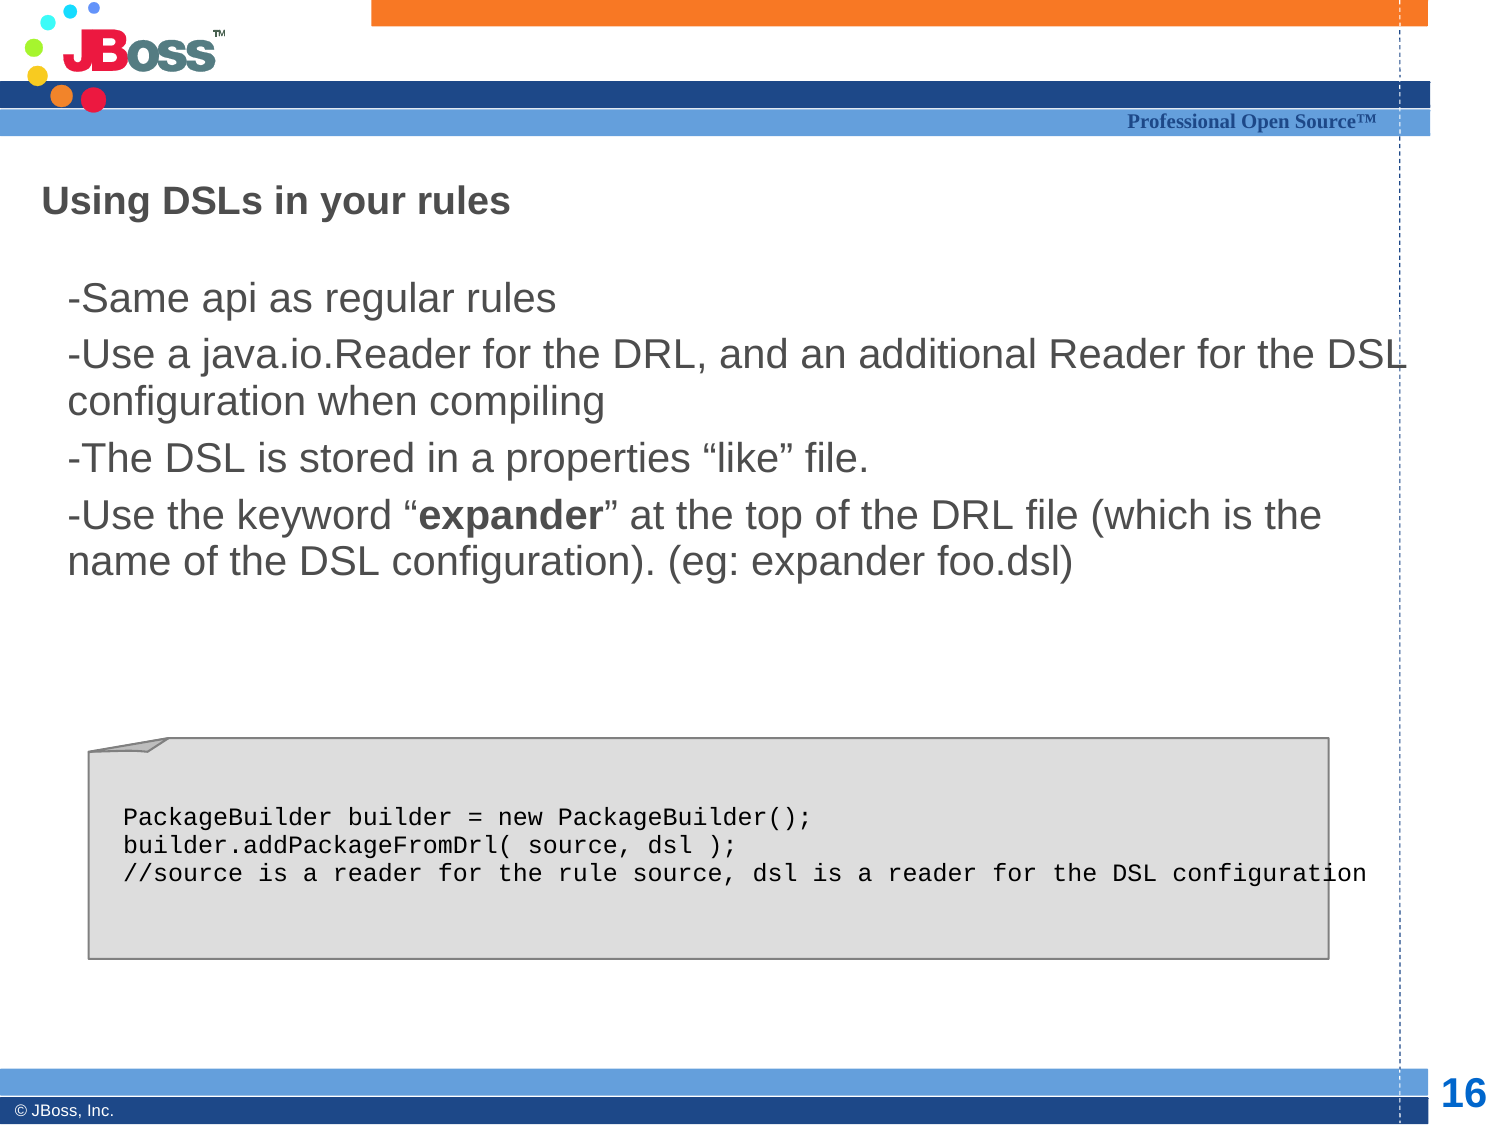

# Using DSLs in your rules
-Same api as regular rules
-Use a java.io.Reader for the DRL, and an additional Reader for the DSL configuration when compiling
-The DSL is stored in a properties “like” file.
-Use the keyword “expander” at the top of the DRL file (which is the name of the DSL configuration). (eg: expander foo.dsl)
PackageBuilder builder = new PackageBuilder();
builder.addPackageFromDrl( source, dsl );
//source is a reader for the rule source, dsl is a reader for the DSL configuration